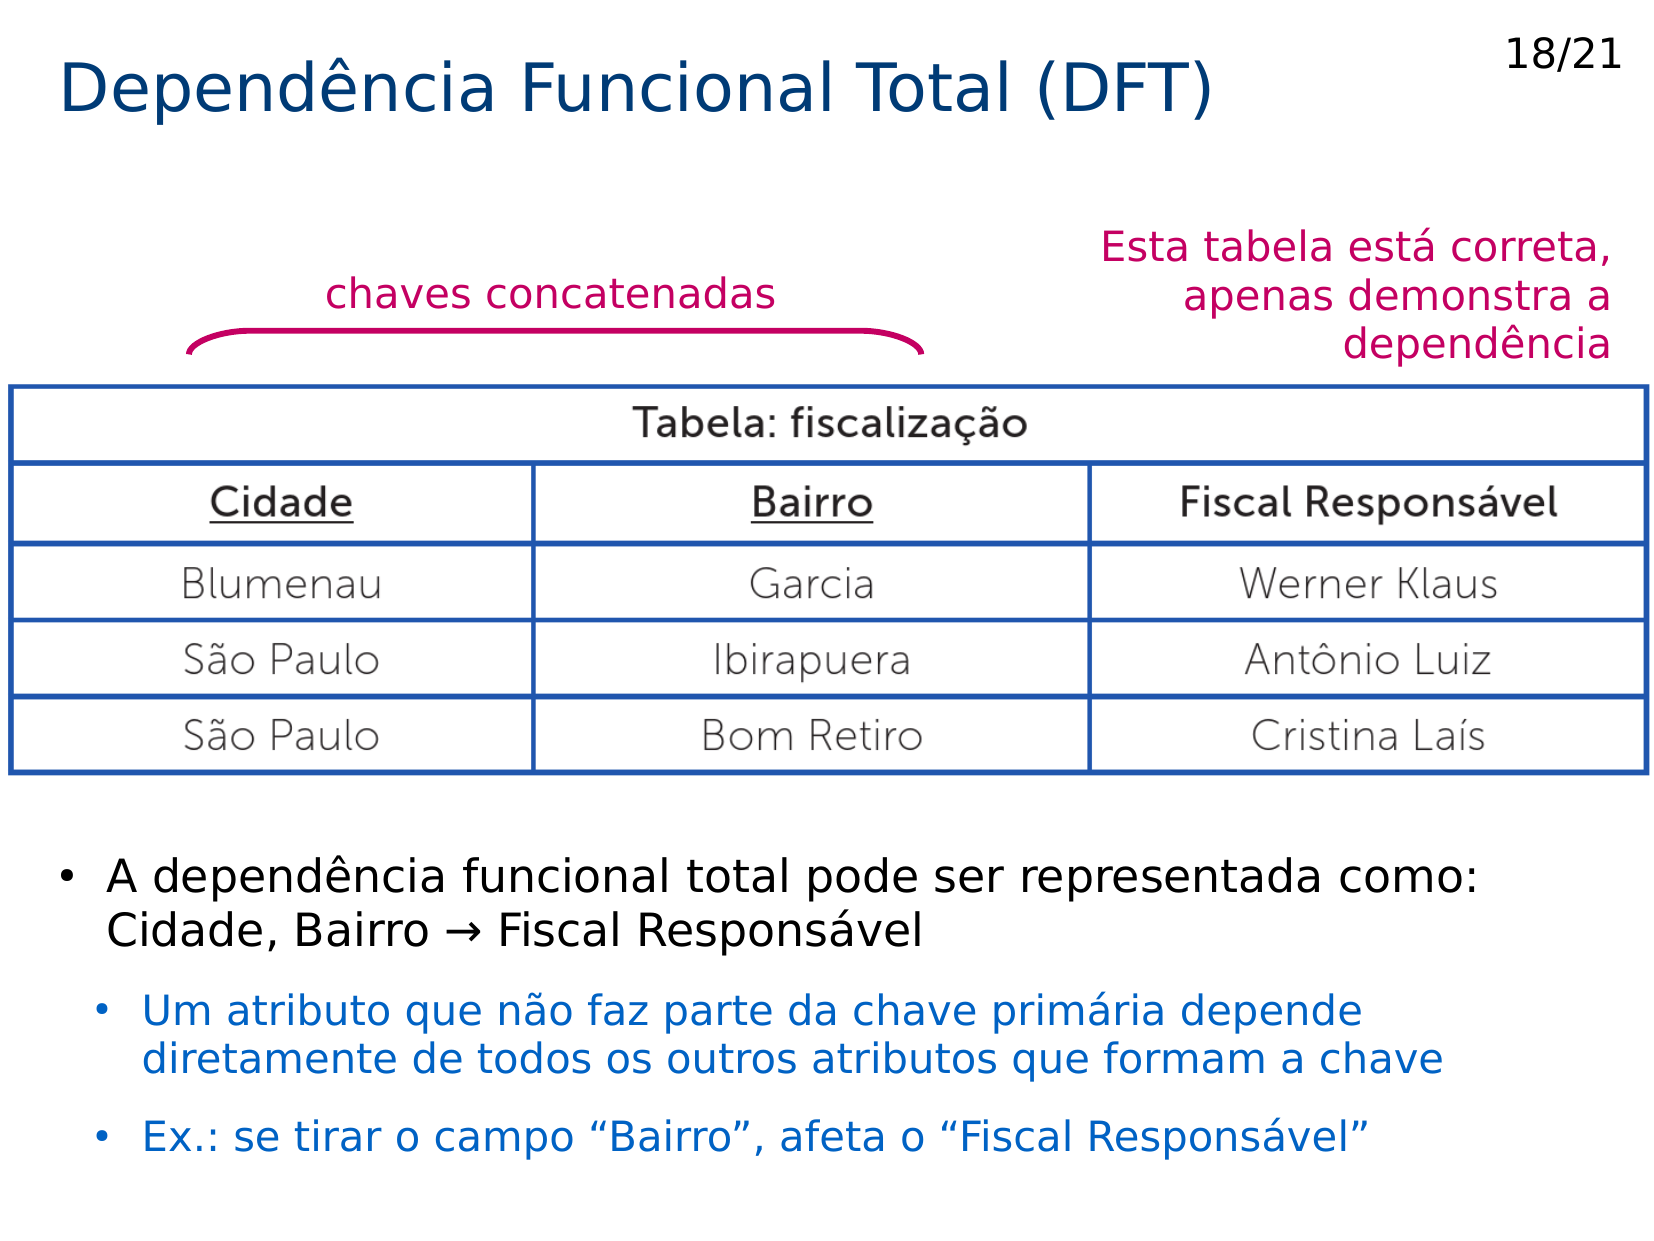

# Dependência Funcional Total (DFT)
18
Esta tabela está correta, apenas demonstra a dependência
chaves concatenadas
A dependência funcional total pode ser representada como: Cidade, Bairro → Fiscal Responsável
Um atributo que não faz parte da chave primária depende diretamente de todos os outros atributos que formam a chave
Ex.: se tirar o campo “Bairro”, afeta o “Fiscal Responsável”